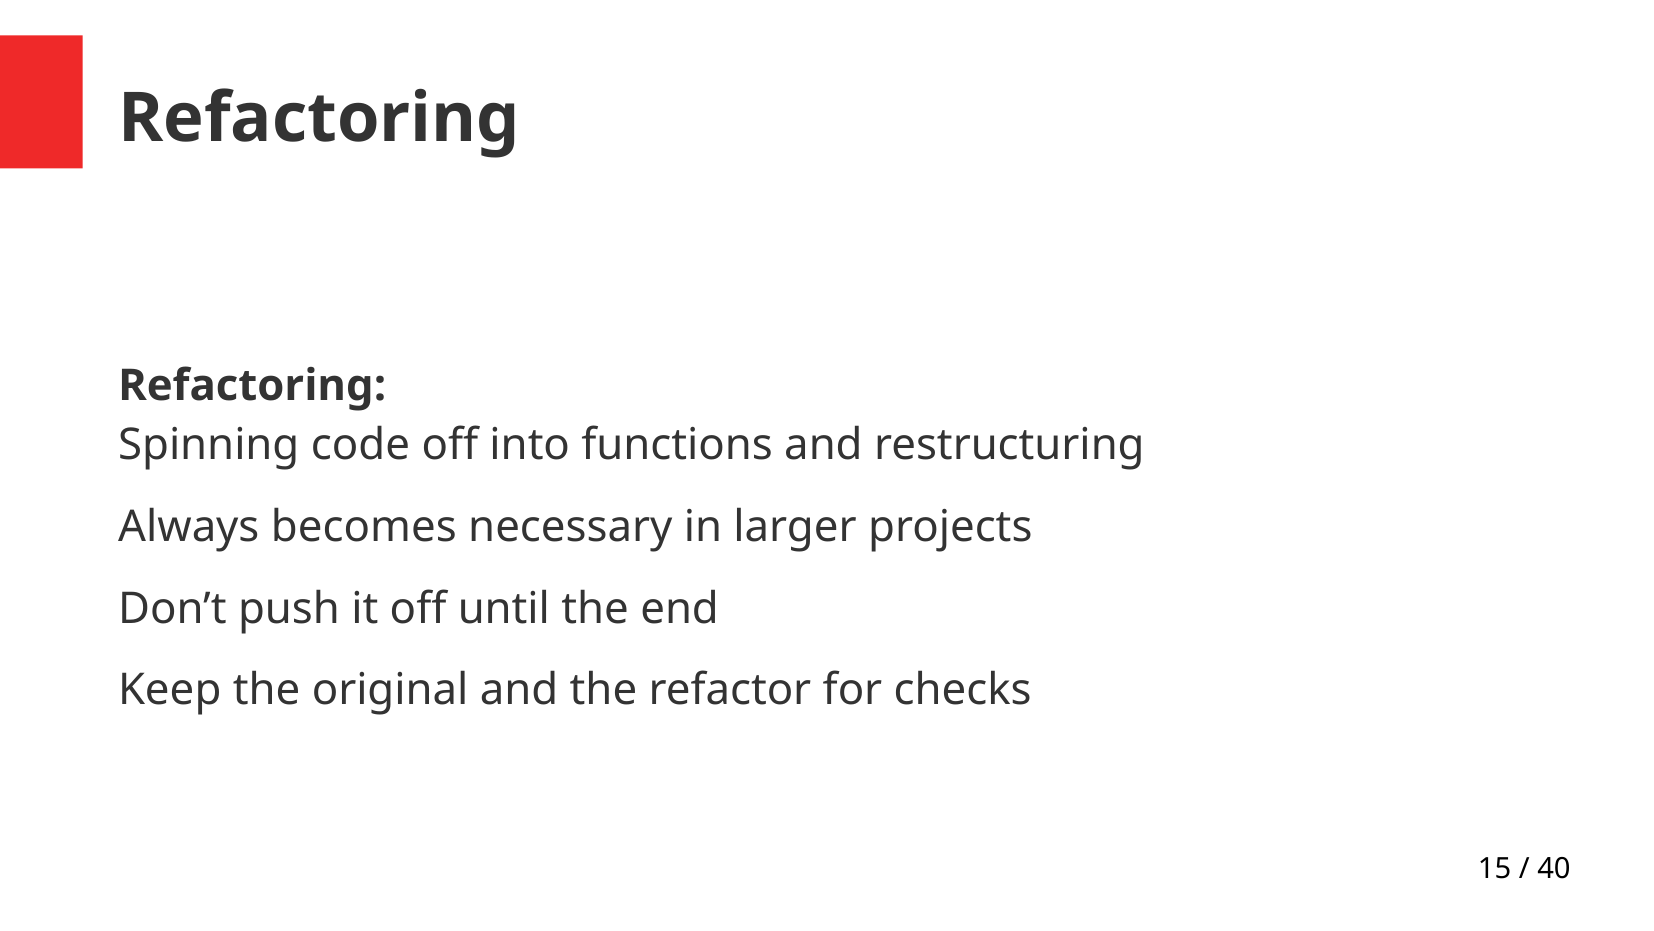

# Refactoring
Refactoring:
Spinning code off into functions and restructuring
Always becomes necessary in larger projects
Don’t push it off until the end
Keep the original and the refactor for checks
15